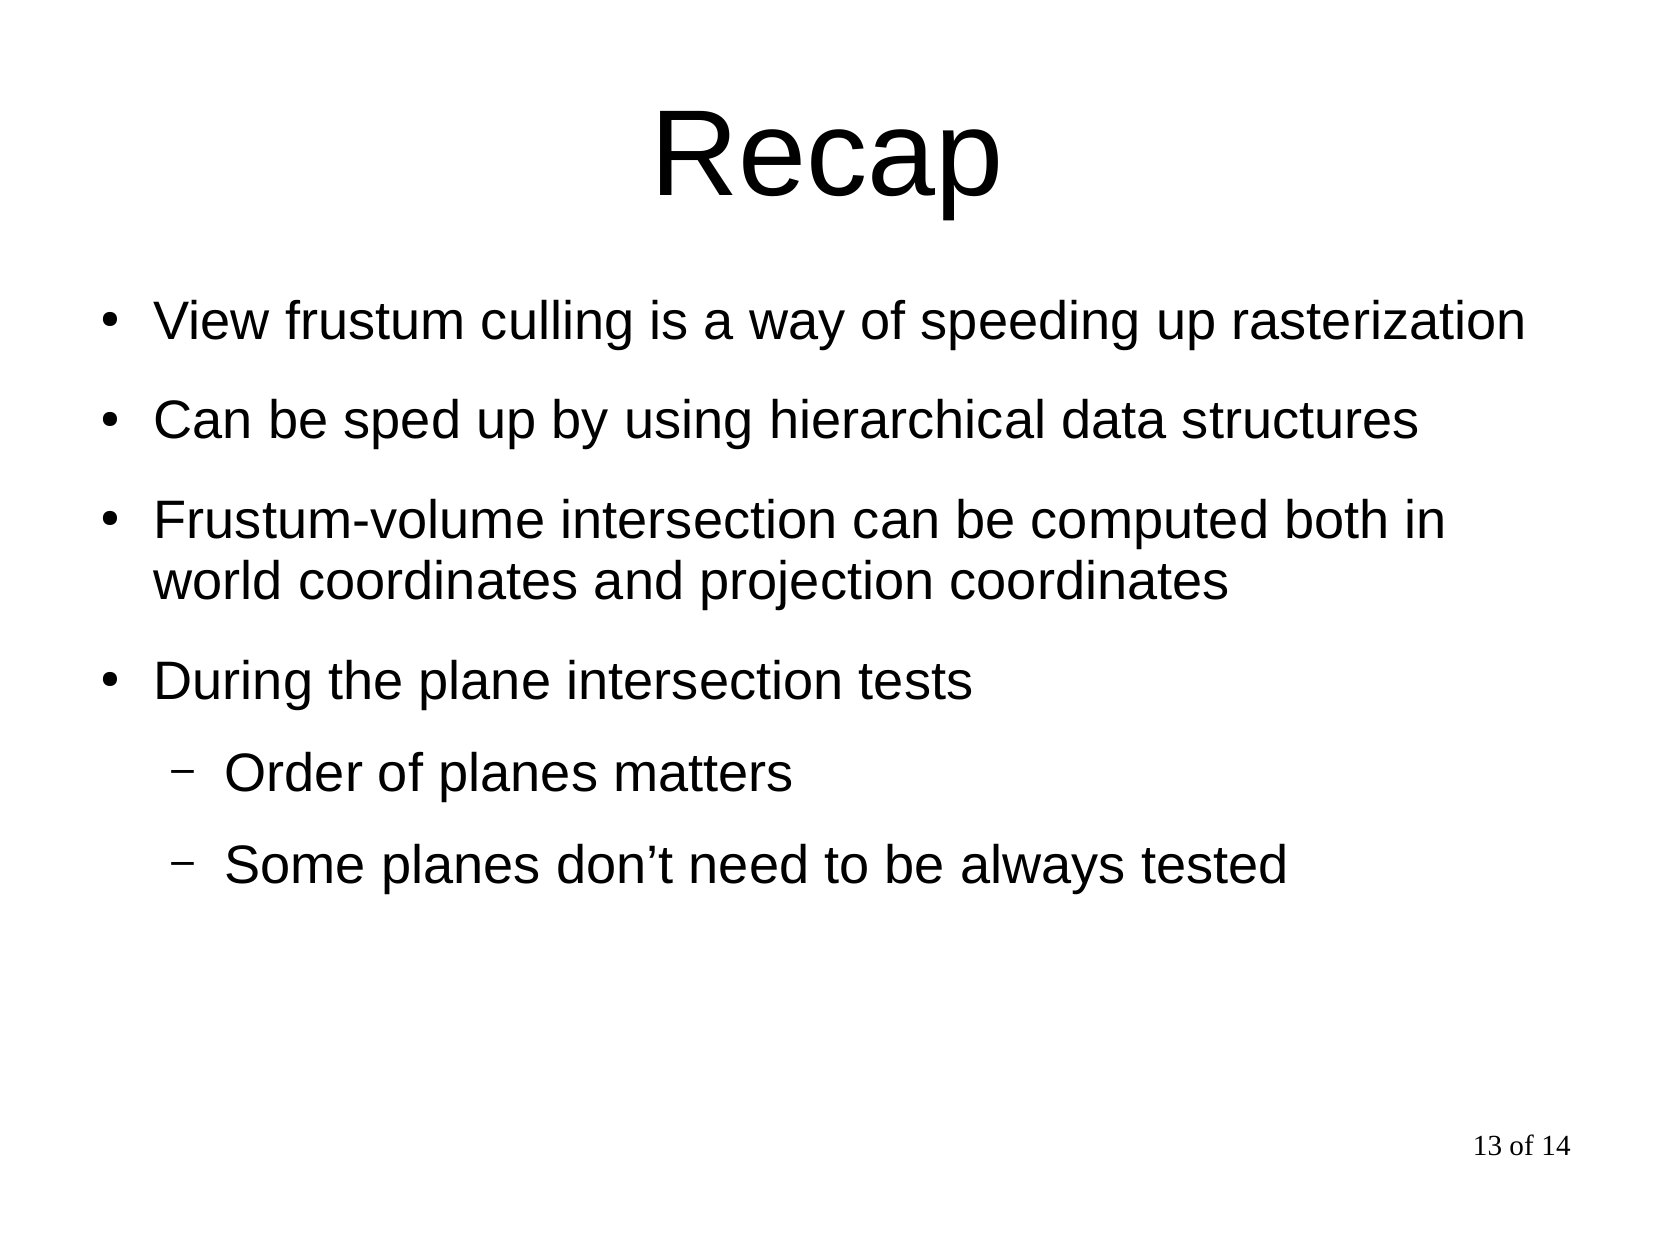

# Recap
View frustum culling is a way of speeding up rasterization
Can be sped up by using hierarchical data structures
Frustum-volume intersection can be computed both in world coordinates and projection coordinates
During the plane intersection tests
Order of planes matters
Some planes don’t need to be always tested
13